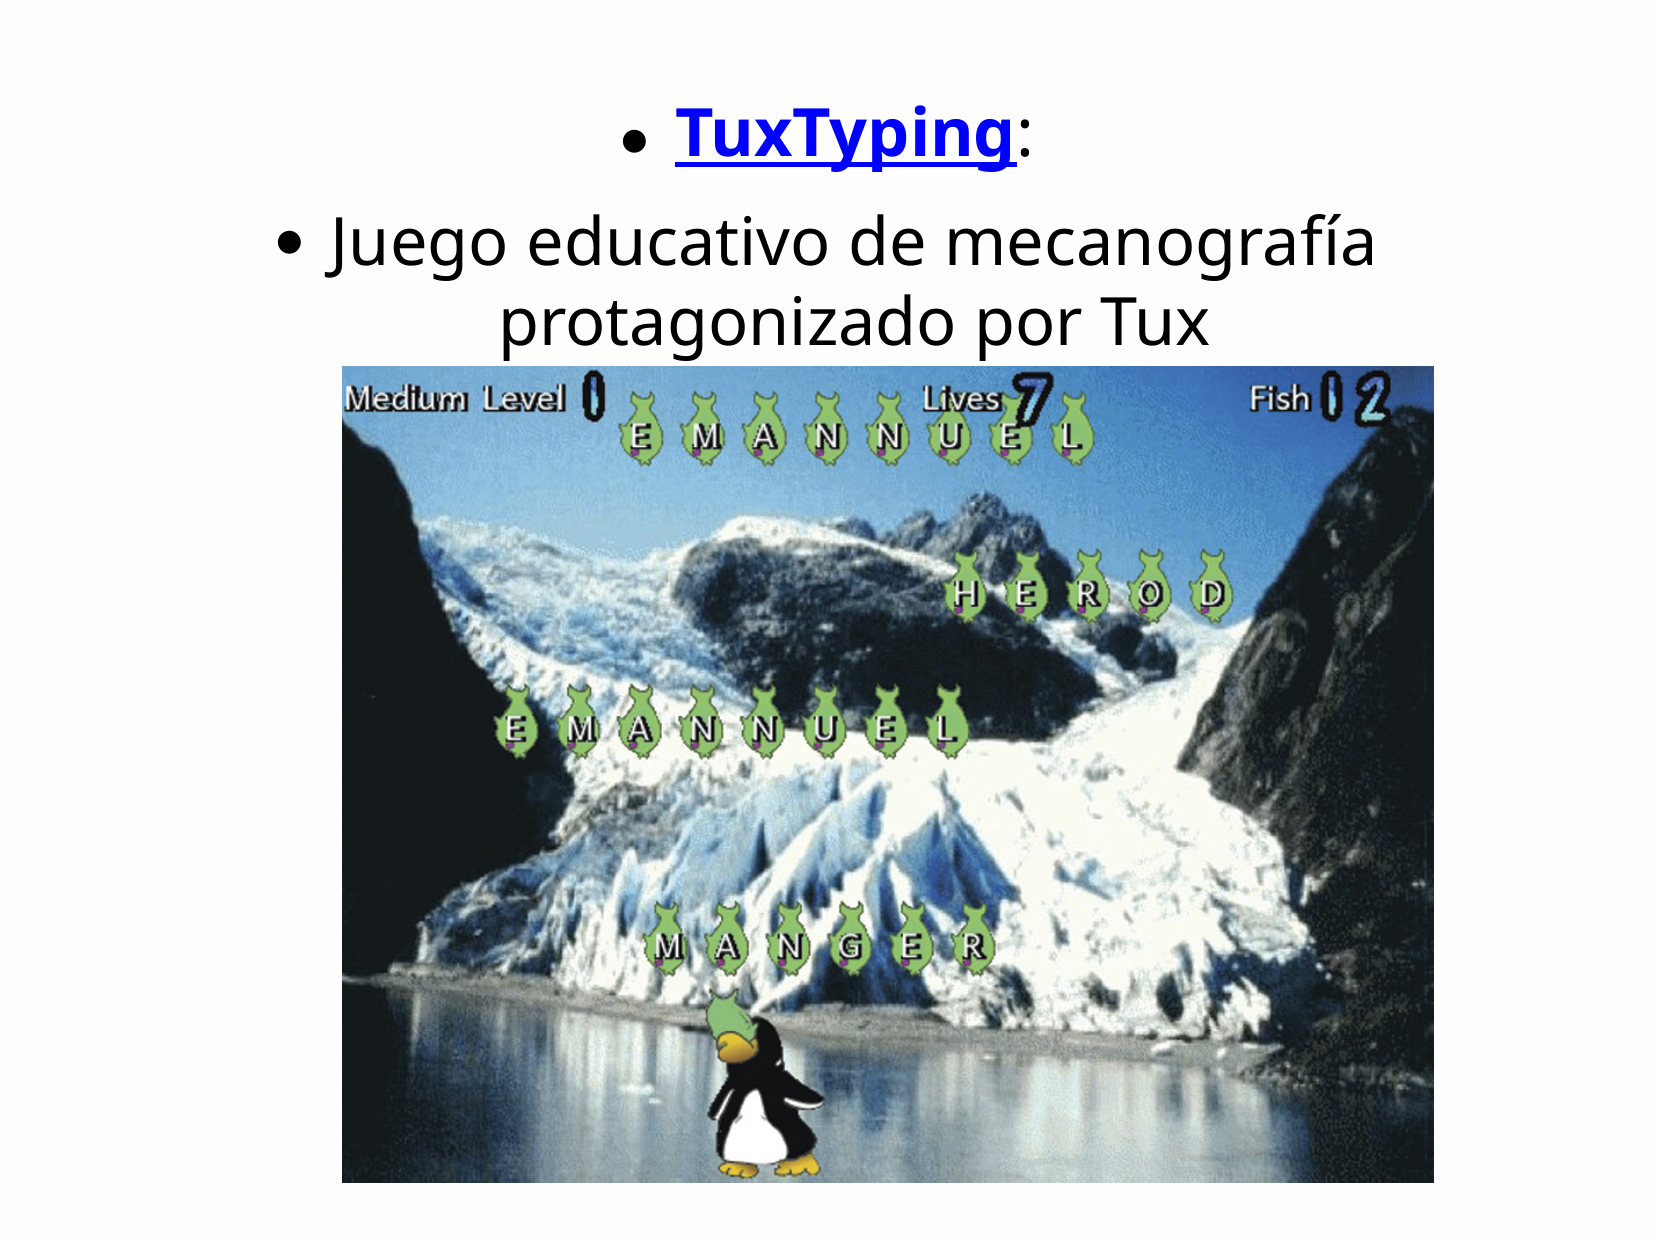

# TuxTyping:
Juego educativo de mecanografía protagonizado por Tux